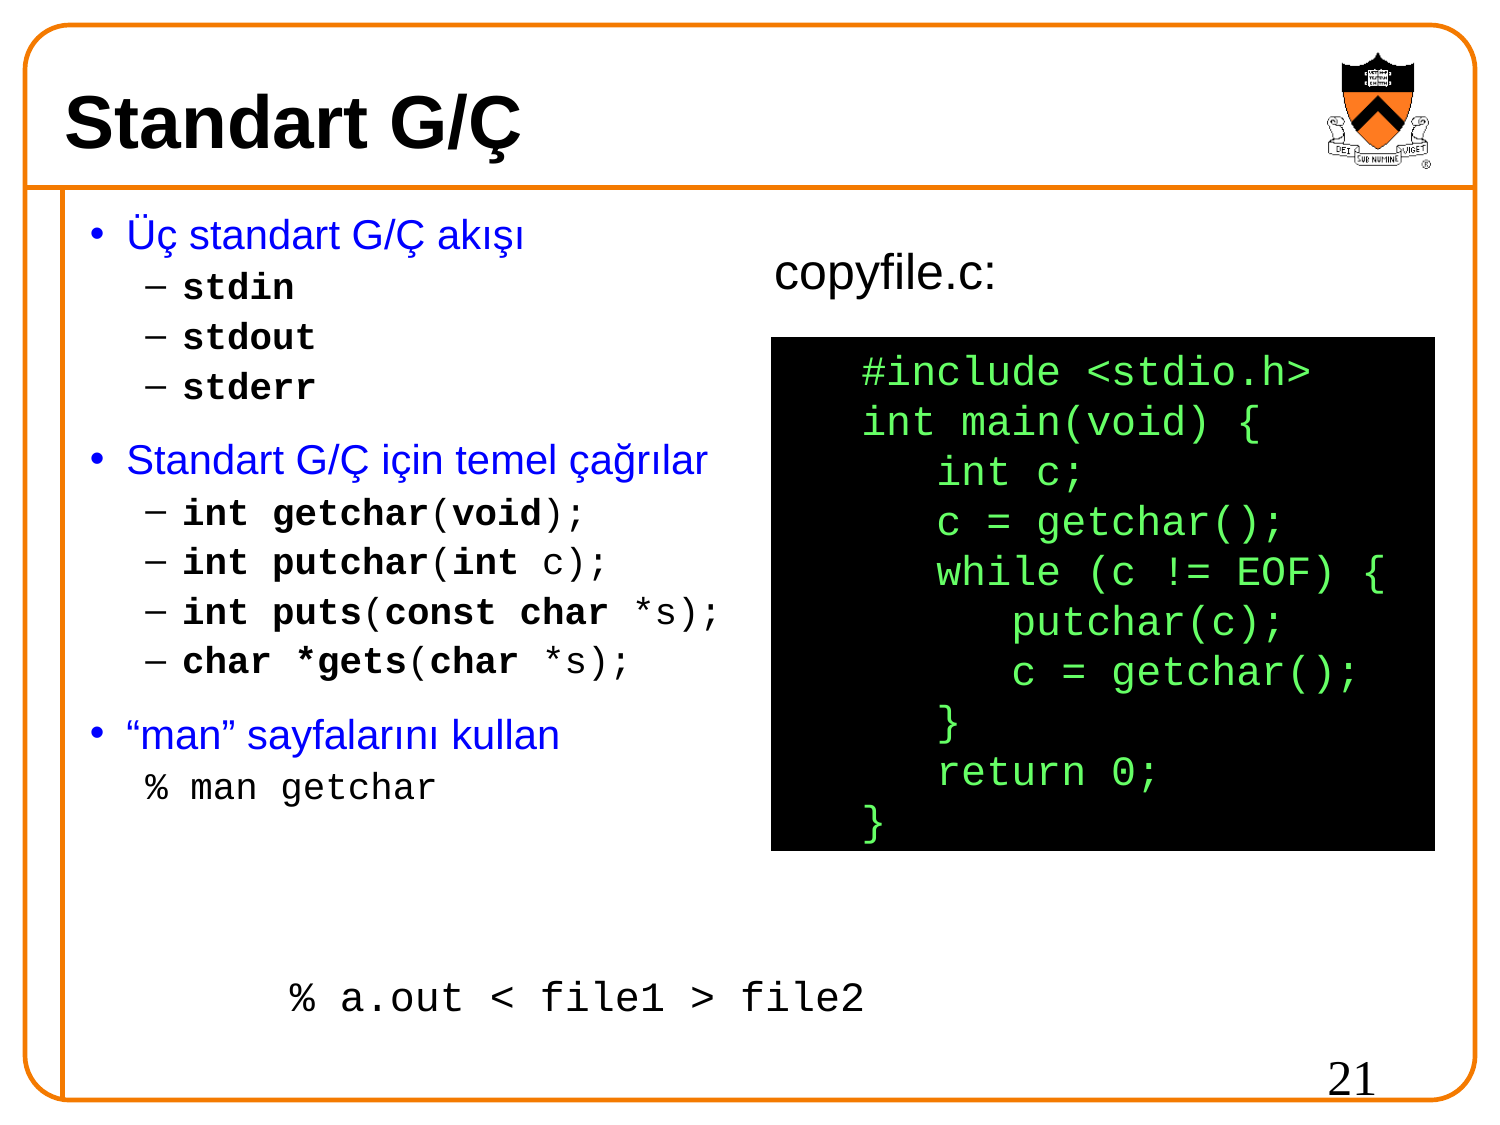

# Standart G/Ç
Üç standart G/Ç akışı
stdin
stdout
stderr
Standart G/Ç için temel çağrılar
int getchar(void);
int putchar(int c);
int puts(const char *s);
char *gets(char *s);
“man” sayfalarını kullan
% man getchar
copyfile.c:
#include <stdio.h>
int main(void) {
 int c;
 c = getchar();
 while (c != EOF) {
 putchar(c);
 c = getchar();
 }
 return 0;
}
% a.out < file1 > file2
21